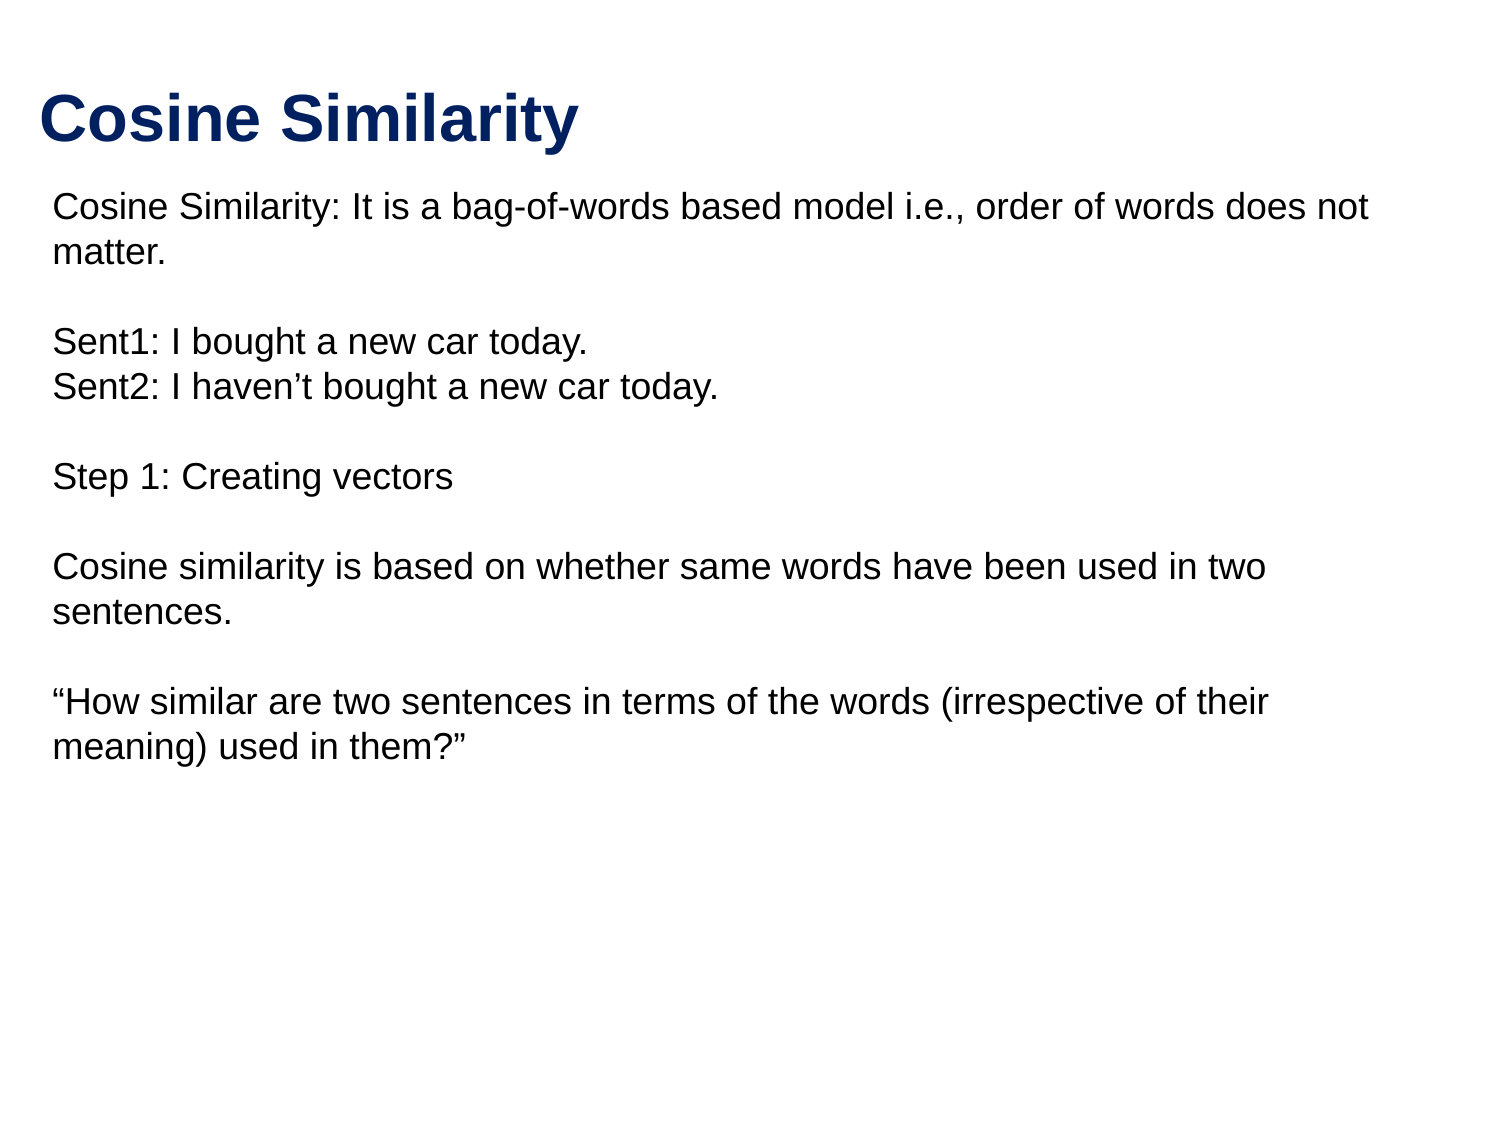

# Cosine Similarity
Cosine Similarity: It is a bag-of-words based model i.e., order of words does not matter.
Sent1: I bought a new car today.
Sent2: I haven’t bought a new car today.
Step 1: Creating vectors
Cosine similarity is based on whether same words have been used in two sentences.
“How similar are two sentences in terms of the words (irrespective of their meaning) used in them?”